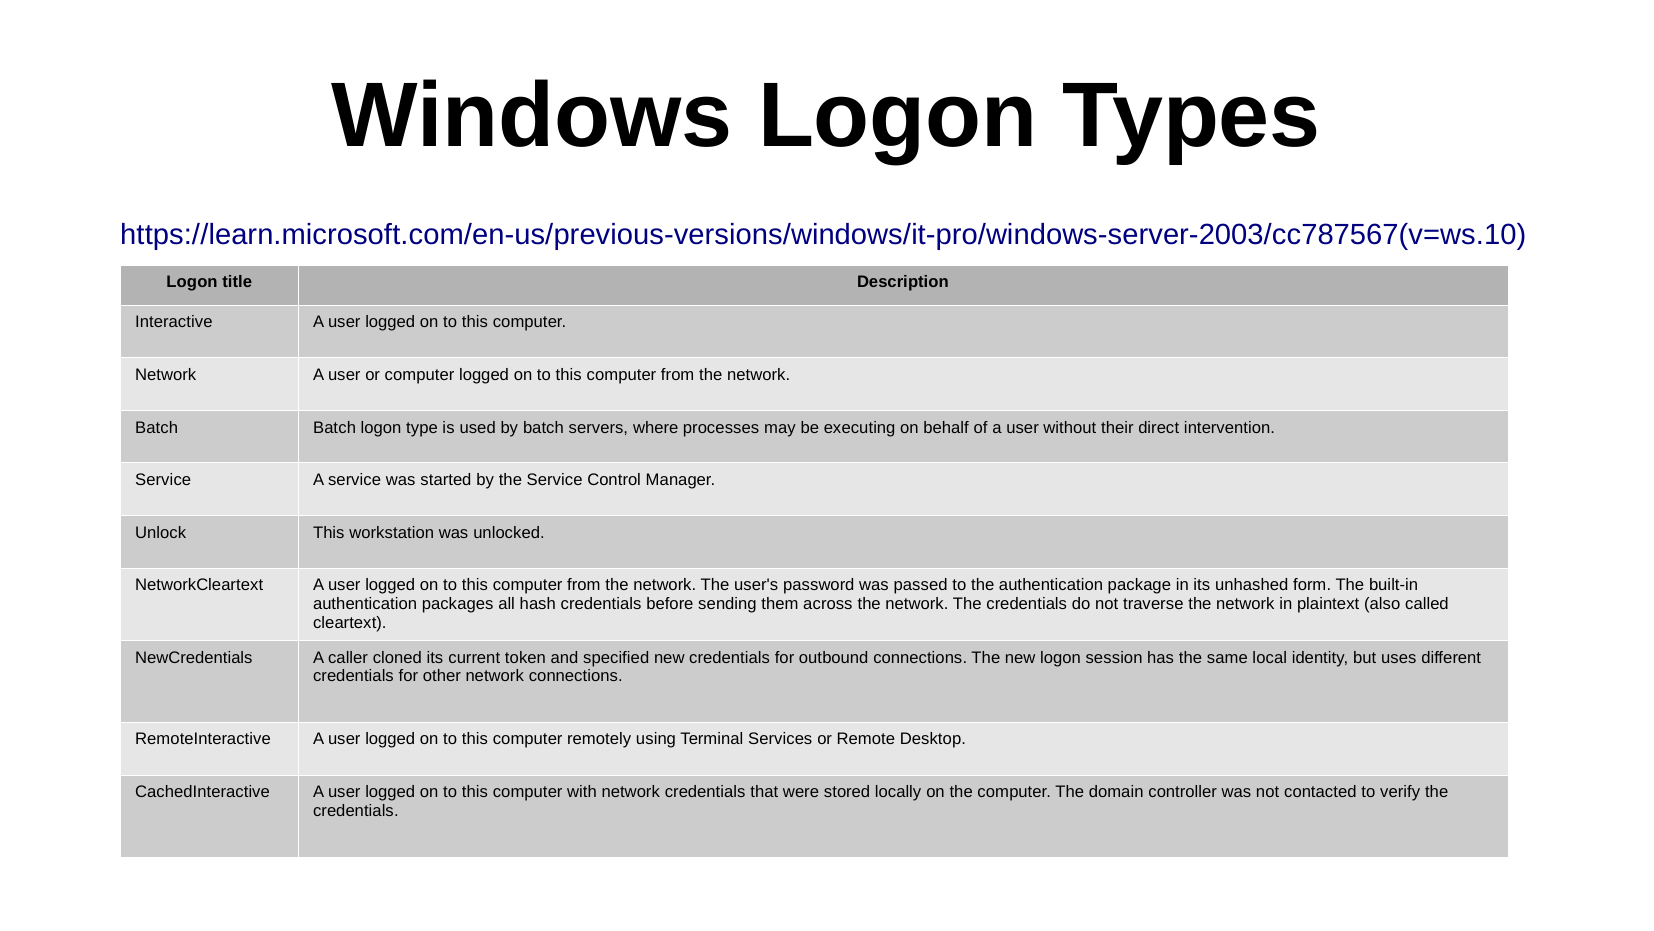

# Windows Logon Types
https://learn.microsoft.com/en-us/previous-versions/windows/it-pro/windows-server-2003/cc787567(v=ws.10)
| Logon title | Description |
| --- | --- |
| Interactive | A user logged on to this computer. |
| Network | A user or computer logged on to this computer from the network. |
| Batch | Batch logon type is used by batch servers, where processes may be executing on behalf of a user without their direct intervention. |
| Service | A service was started by the Service Control Manager. |
| Unlock | This workstation was unlocked. |
| NetworkCleartext | A user logged on to this computer from the network. The user's password was passed to the authentication package in its unhashed form. The built-in authentication packages all hash credentials before sending them across the network. The credentials do not traverse the network in plaintext (also called cleartext). |
| NewCredentials | A caller cloned its current token and specified new credentials for outbound connections. The new logon session has the same local identity, but uses different credentials for other network connections. |
| RemoteInteractive | A user logged on to this computer remotely using Terminal Services or Remote Desktop. |
| CachedInteractive | A user logged on to this computer with network credentials that were stored locally on the computer. The domain controller was not contacted to verify the credentials. |